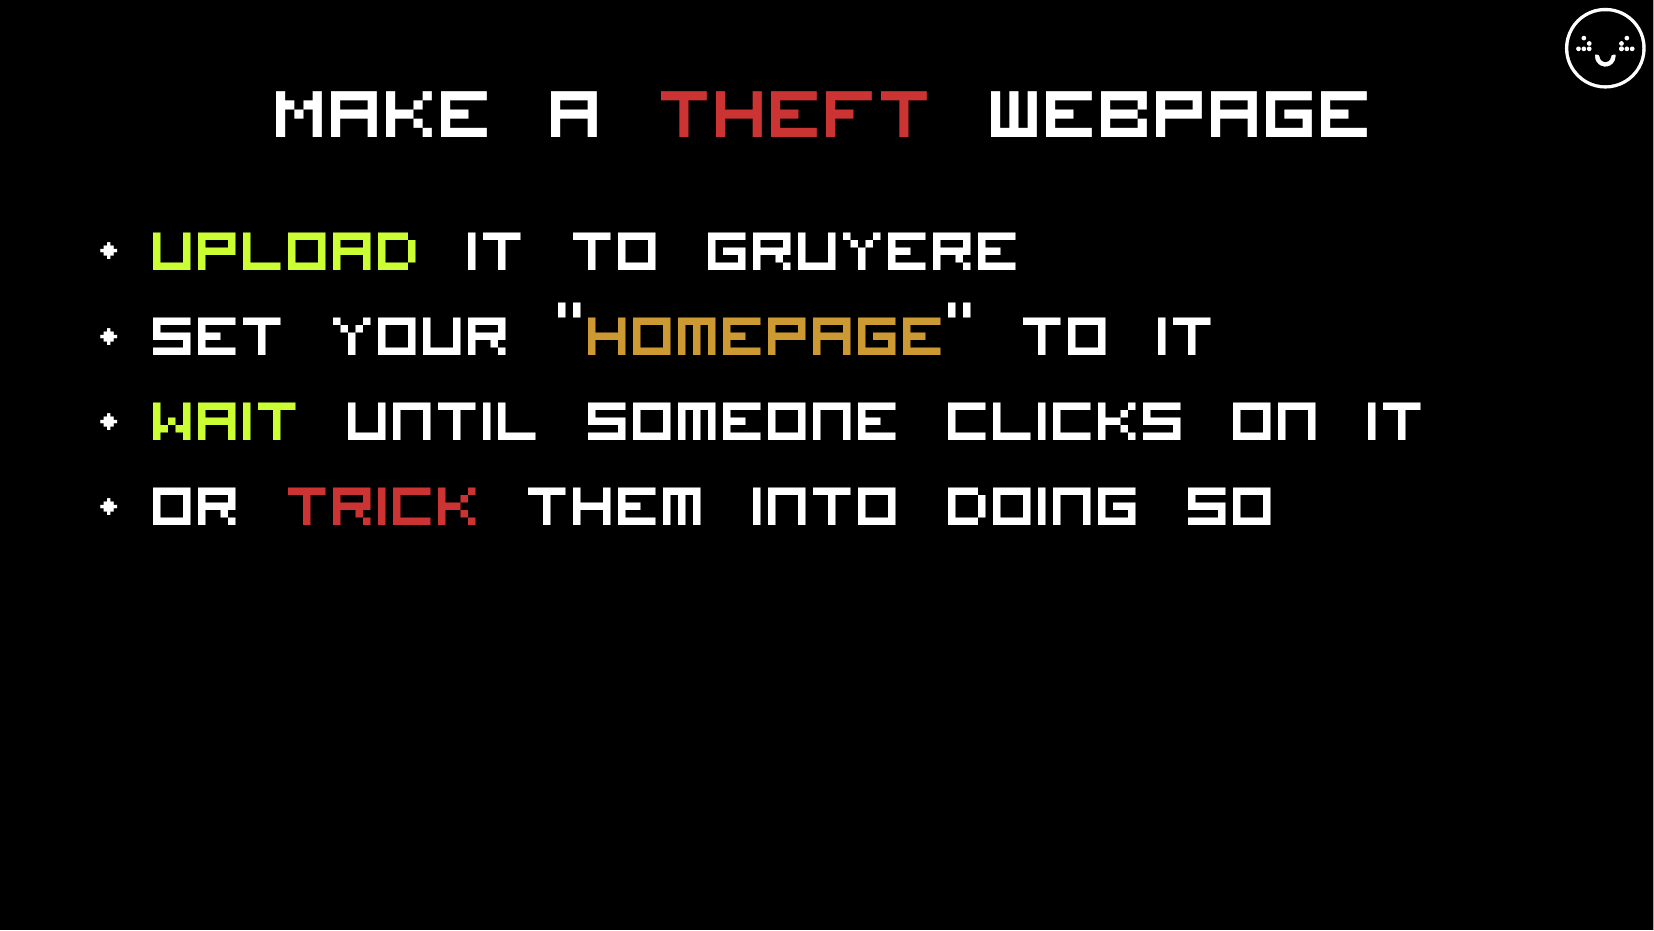

# Make a theft webpage
Upload it to gruyere
Set your “homepage” to it
Wait until someone clicks on it
Or trick them into doing so